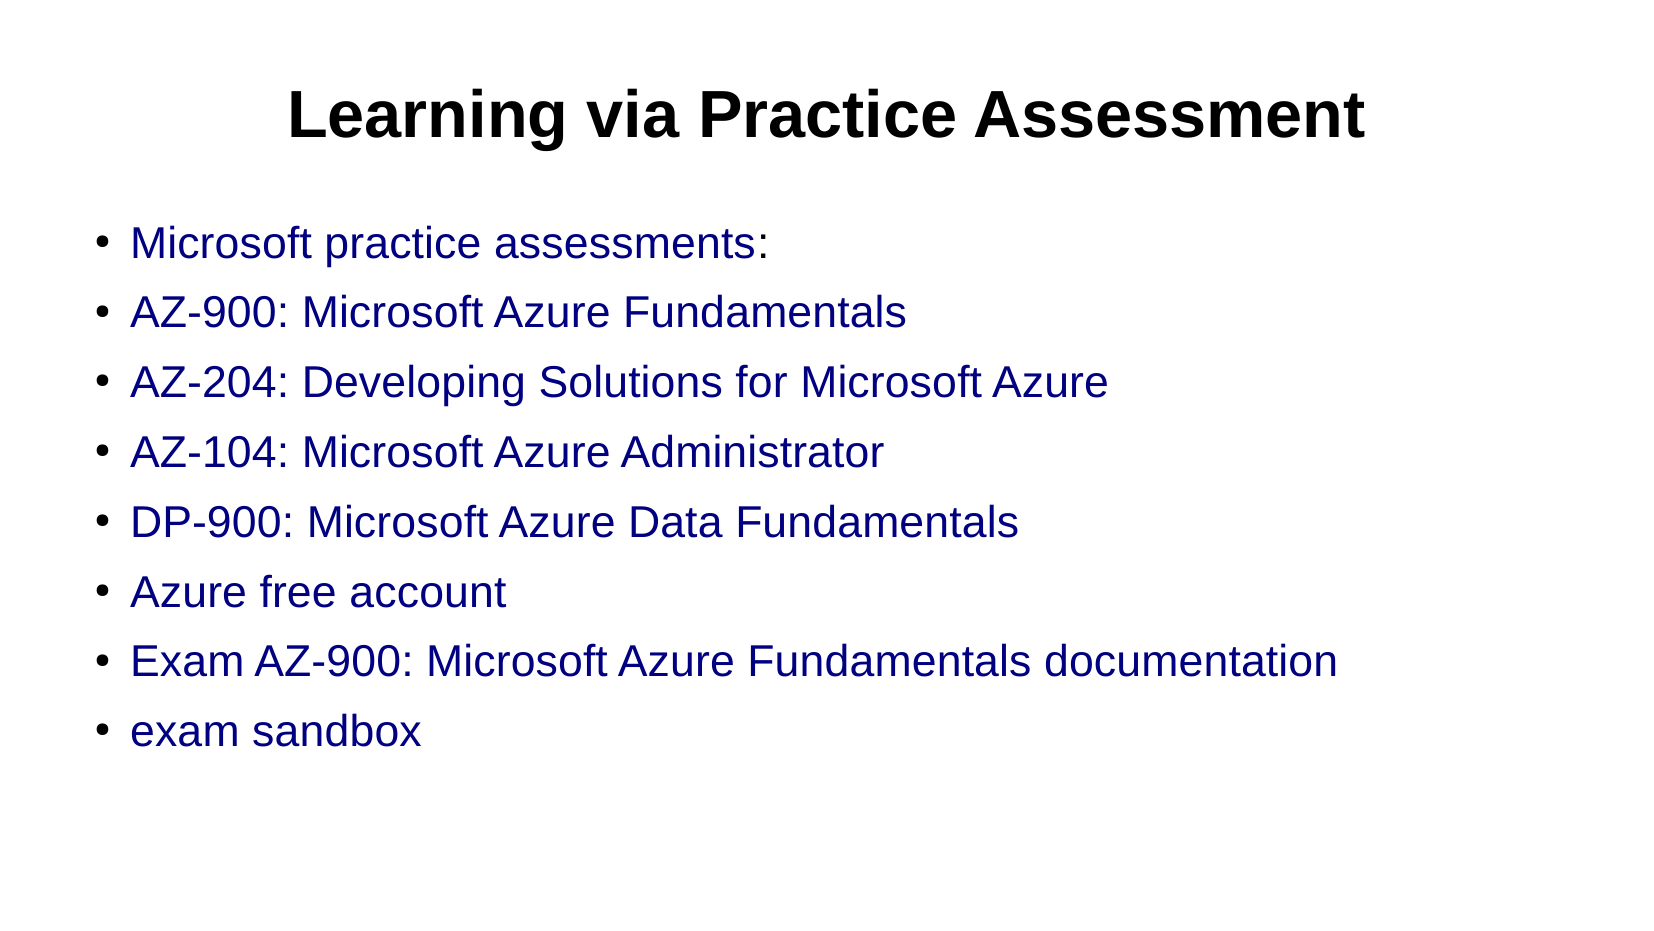

# Learning via Practice Assessment
Microsoft practice assessments:
AZ-900: Microsoft Azure Fundamentals
AZ-204: Developing Solutions for Microsoft Azure
AZ-104: Microsoft Azure Administrator
DP-900: Microsoft Azure Data Fundamentals
Azure free account
Exam AZ-900: Microsoft Azure Fundamentals documentation
exam sandbox